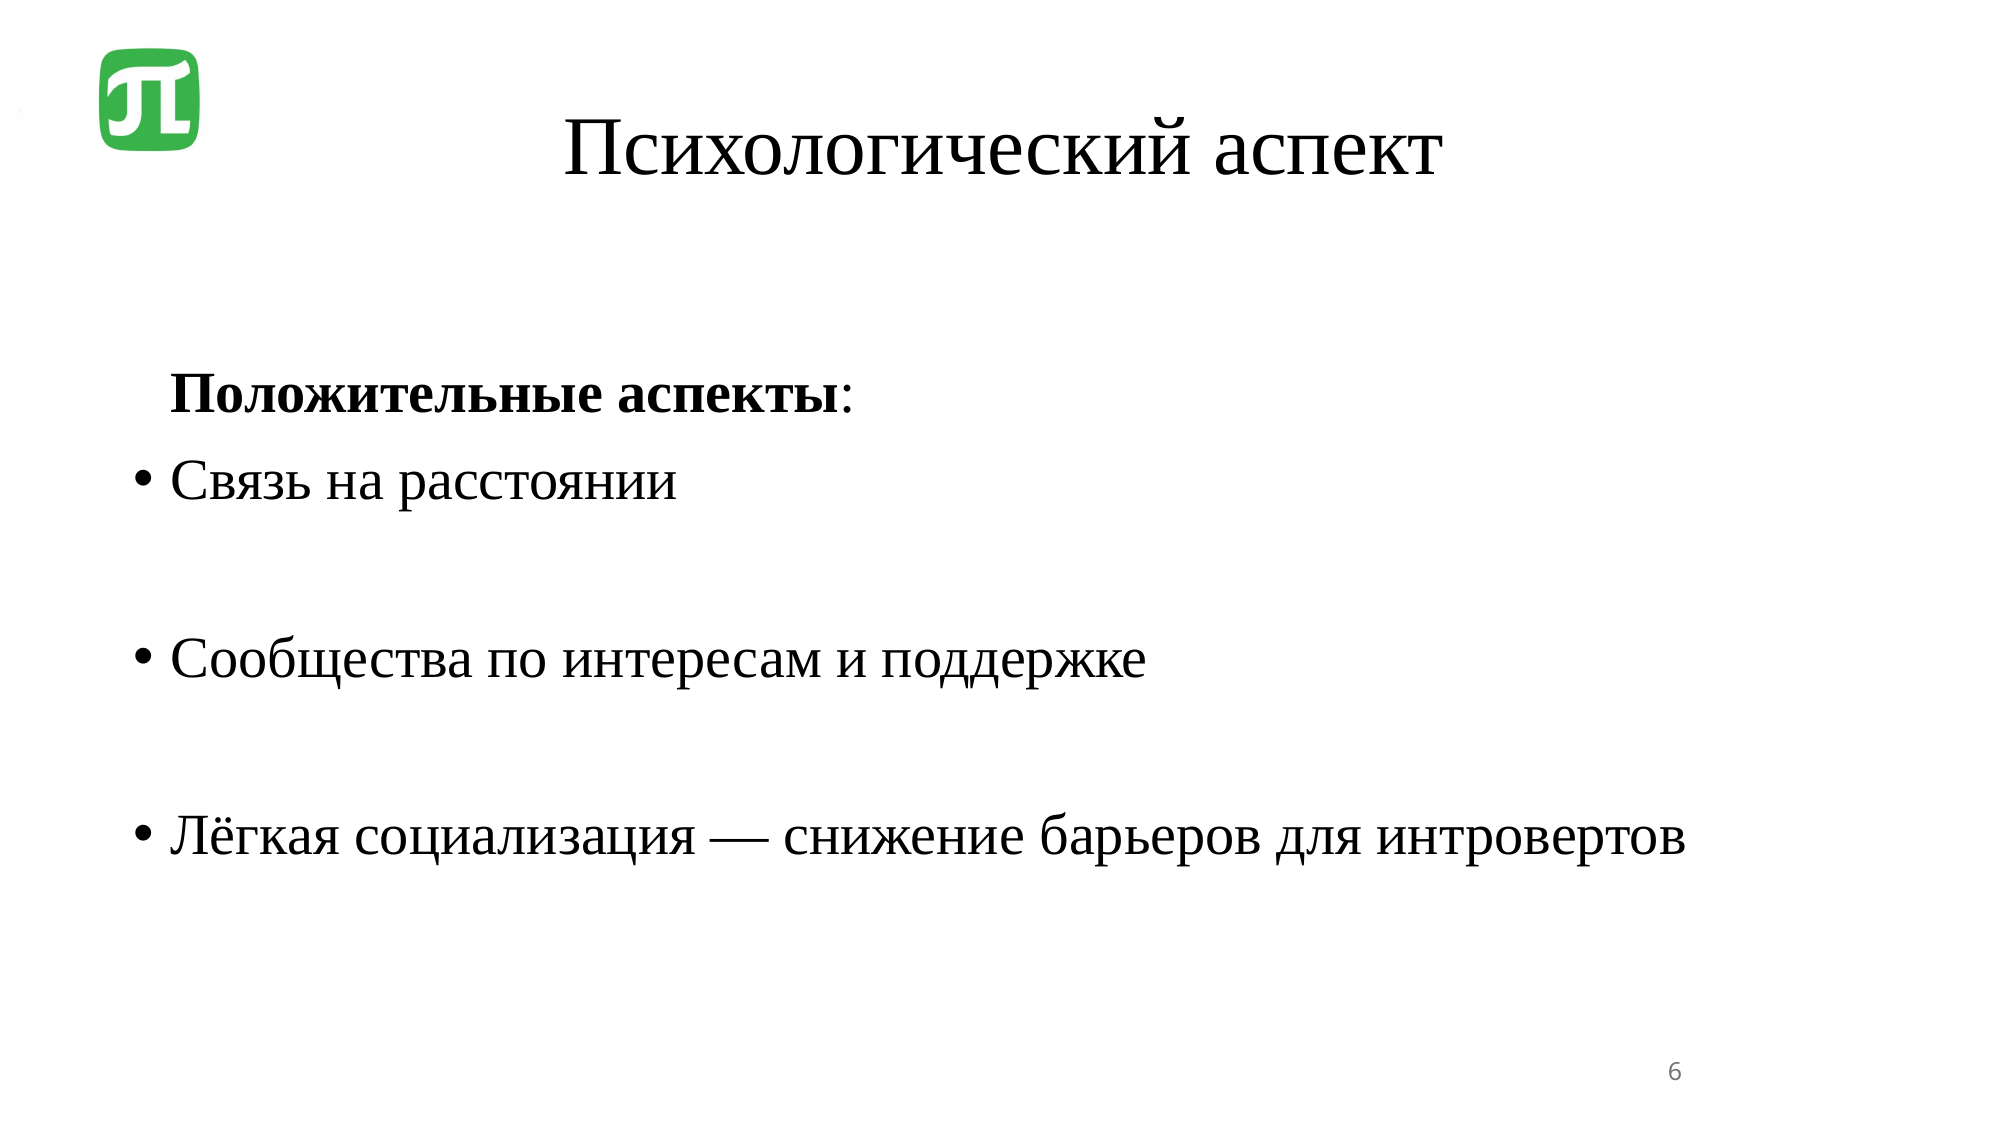

Психологический аспект
# Положительные аспекты:
Связь на расстоянии
Сообщества по интересам и поддержке
Лёгкая социализация — снижение барьеров для интровертов
6